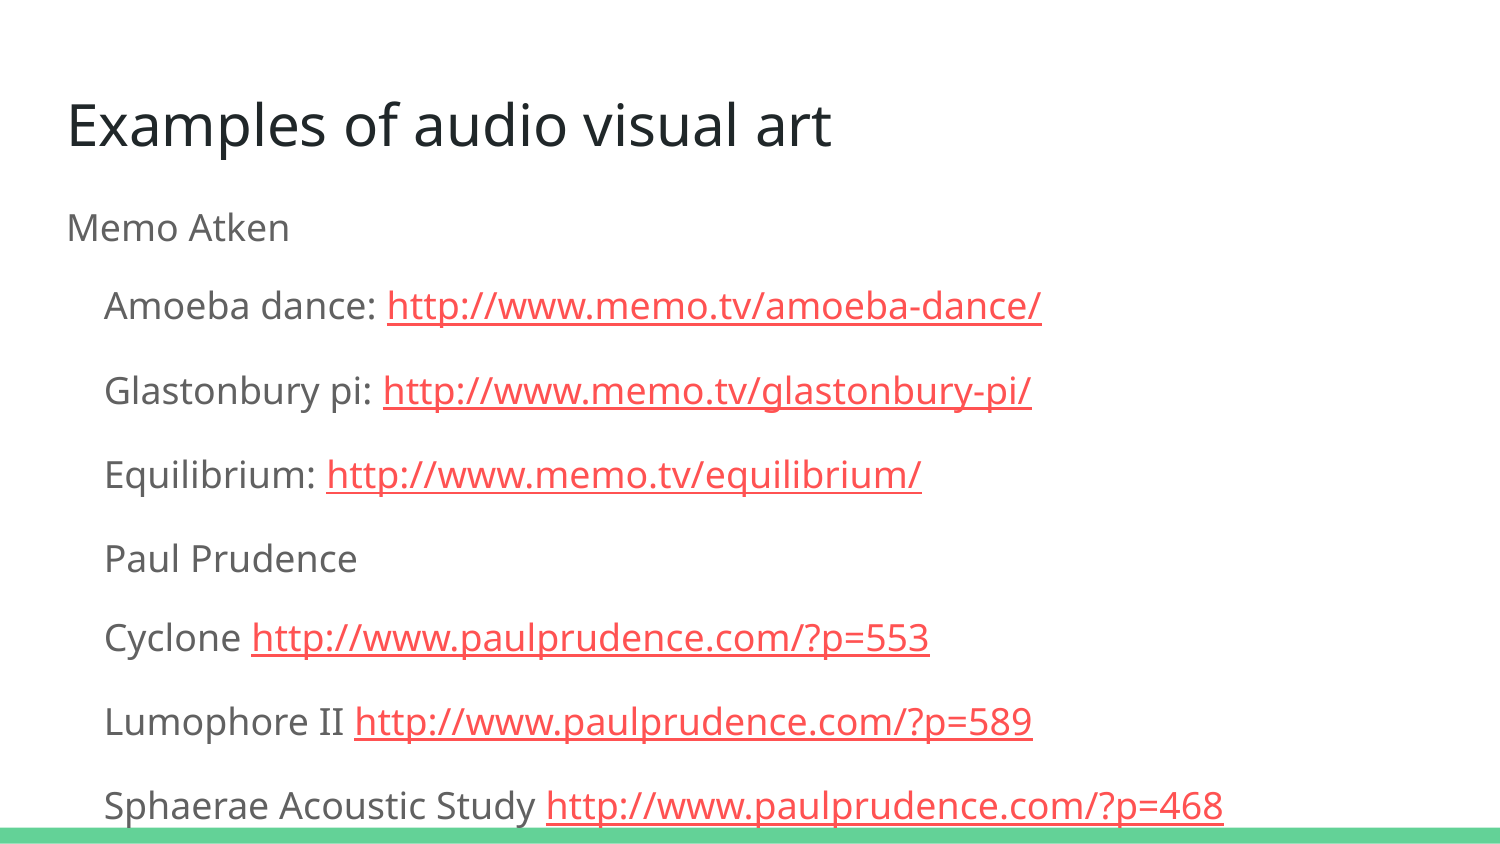

# Examples of audio visual art
Memo Atken
Amoeba dance: http://www.memo.tv/amoeba-dance/
Glastonbury pi: http://www.memo.tv/glastonbury-pi/
Equilibrium: http://www.memo.tv/equilibrium/
Paul Prudence
Cyclone http://www.paulprudence.com/?p=553
Lumophore II http://www.paulprudence.com/?p=589
Sphaerae Acoustic Study http://www.paulprudence.com/?p=468